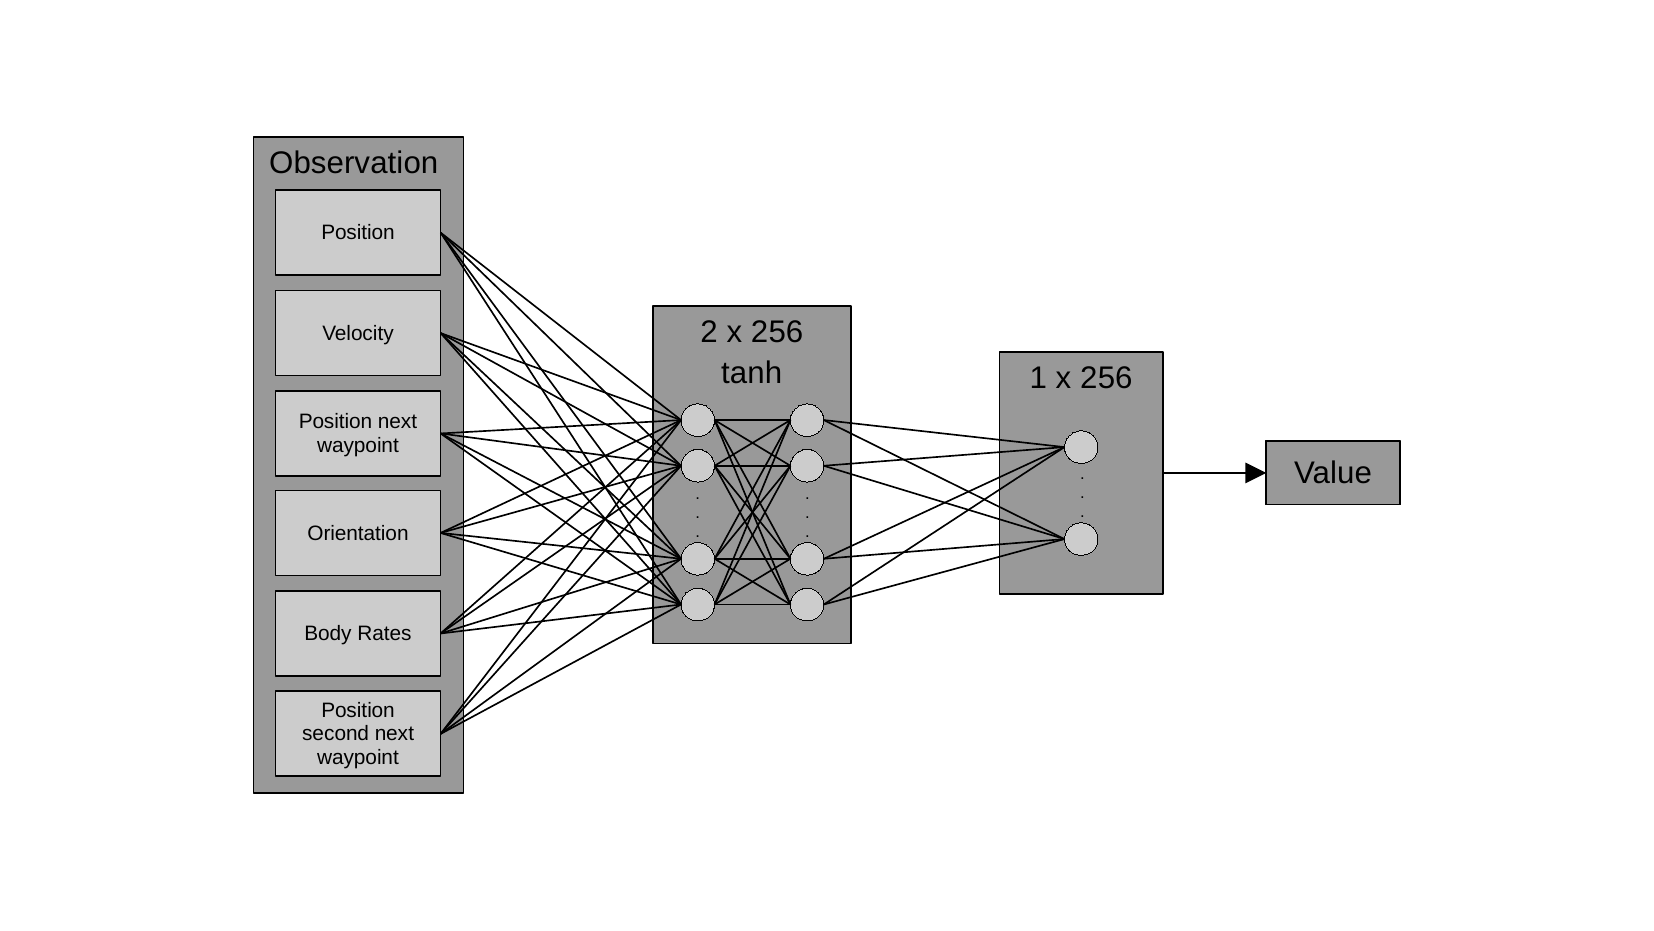

Observation
Position
Velocity
2 x 256
tanh
1 x 256
Position next waypoint
μ
Value
.
.
.
.
.
.
.
.
.
Orientation
Body Rates
Position second next waypoint